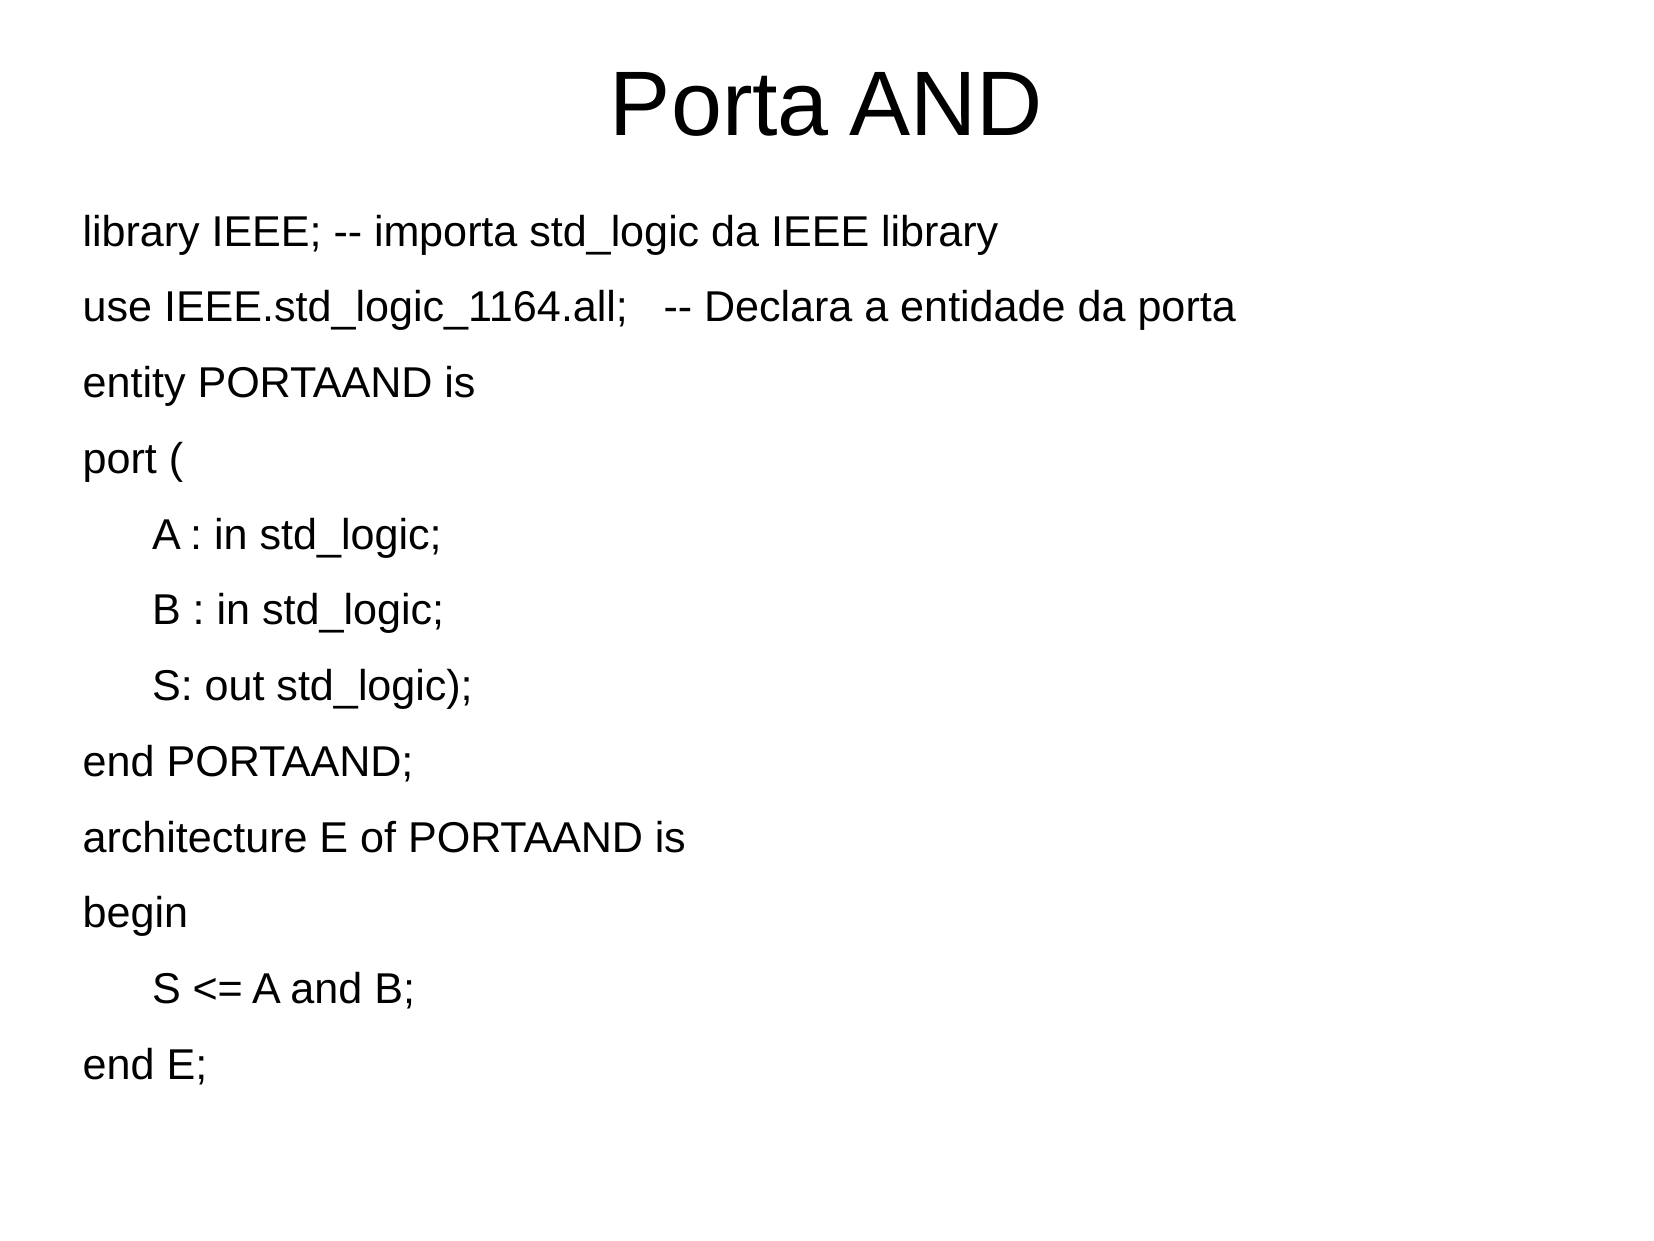

# Porta AND
library IEEE; -- importa std_logic da IEEE library
use IEEE.std_logic_1164.all; -- Declara a entidade da porta
entity PORTAAND is
port (
 	A : in std_logic;
 	B : in std_logic;
 	S: out std_logic);
end PORTAAND;
architecture E of PORTAAND is
begin
 	S <= A and B;
end E;